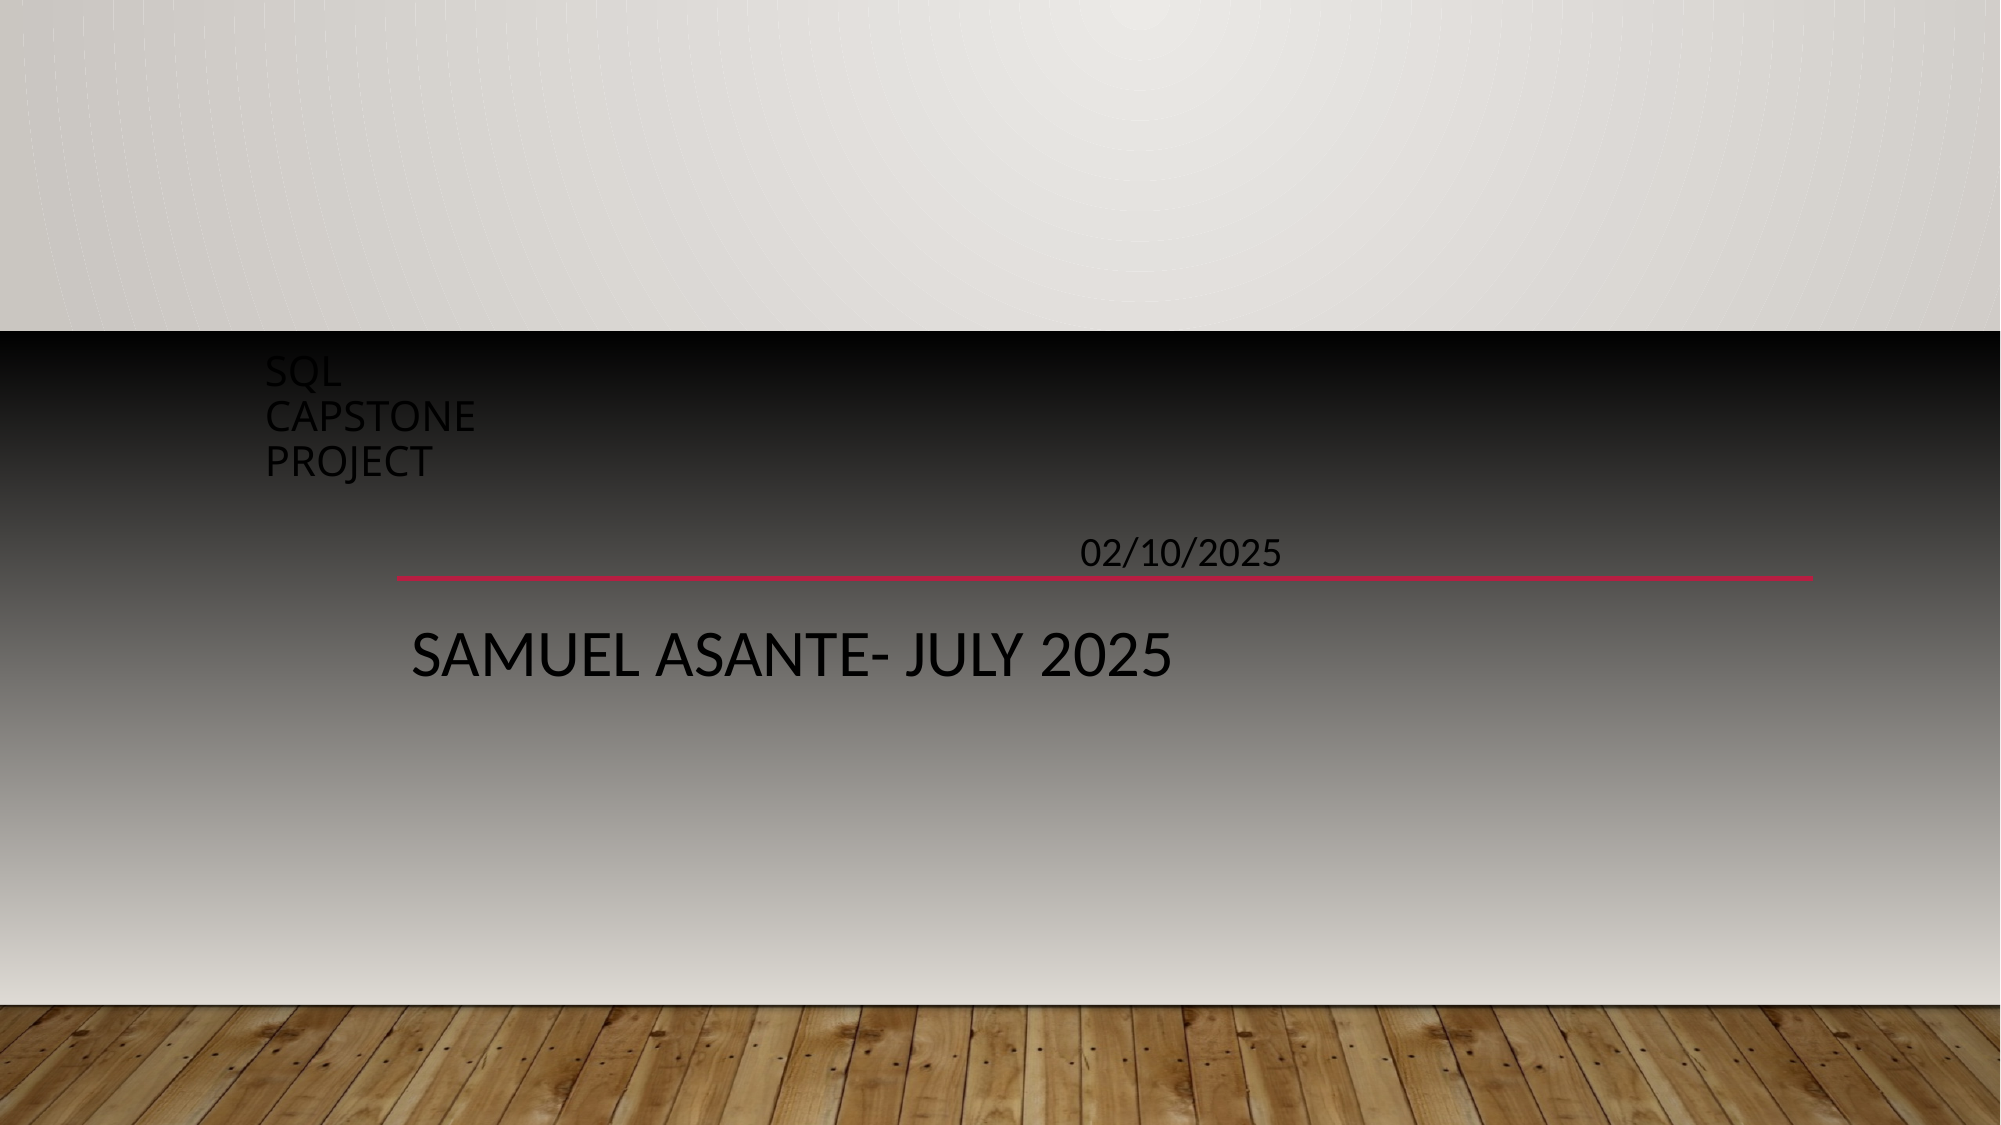

# SQL Capstone Project 02/10/2025
Samuel asante- July 2025